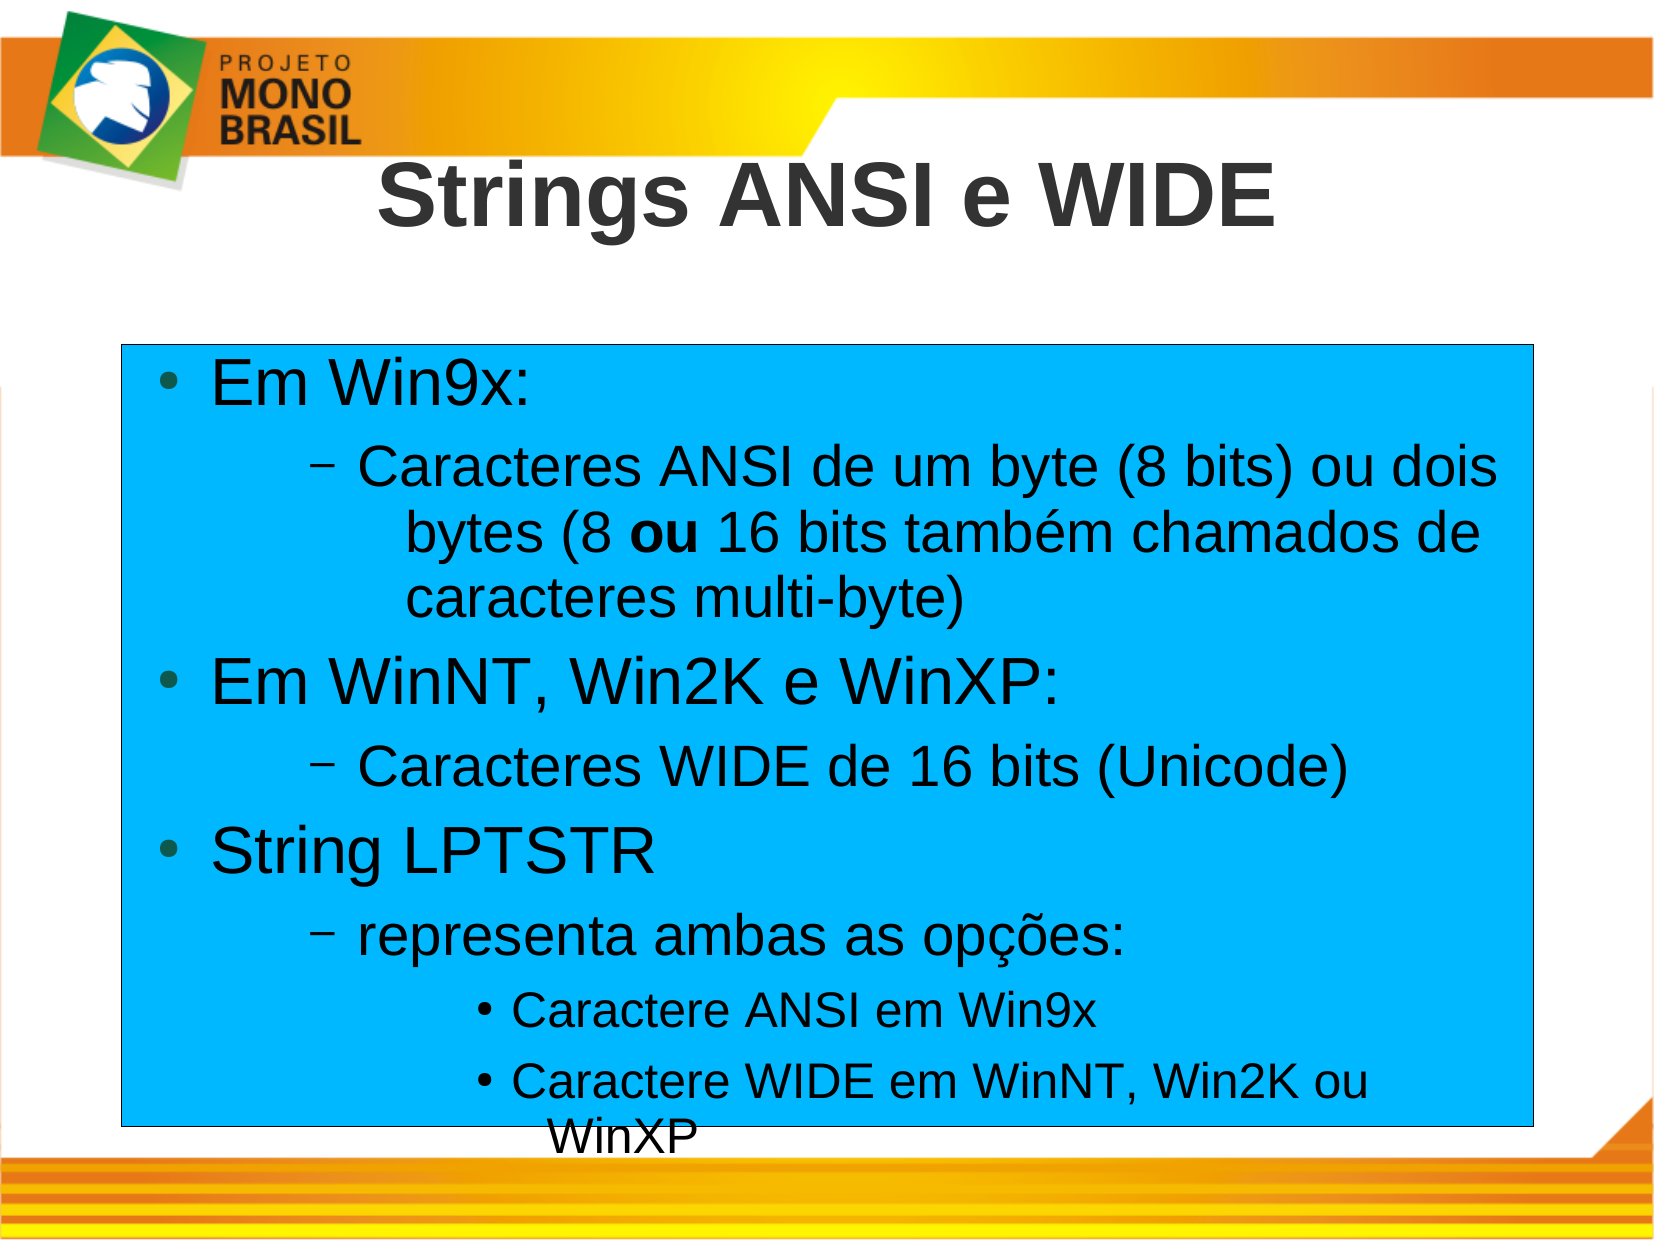

# Strings ANSI e WIDE
Em Win9x:
Caracteres ANSI de um byte (8 bits) ou dois bytes (8 ou 16 bits também chamados de caracteres multi-byte)
Em WinNT, Win2K e WinXP:
Caracteres WIDE de 16 bits (Unicode)
String LPTSTR
representa ambas as opções:
Caractere ANSI em Win9x
Caractere WIDE em WinNT, Win2K ou WinXP